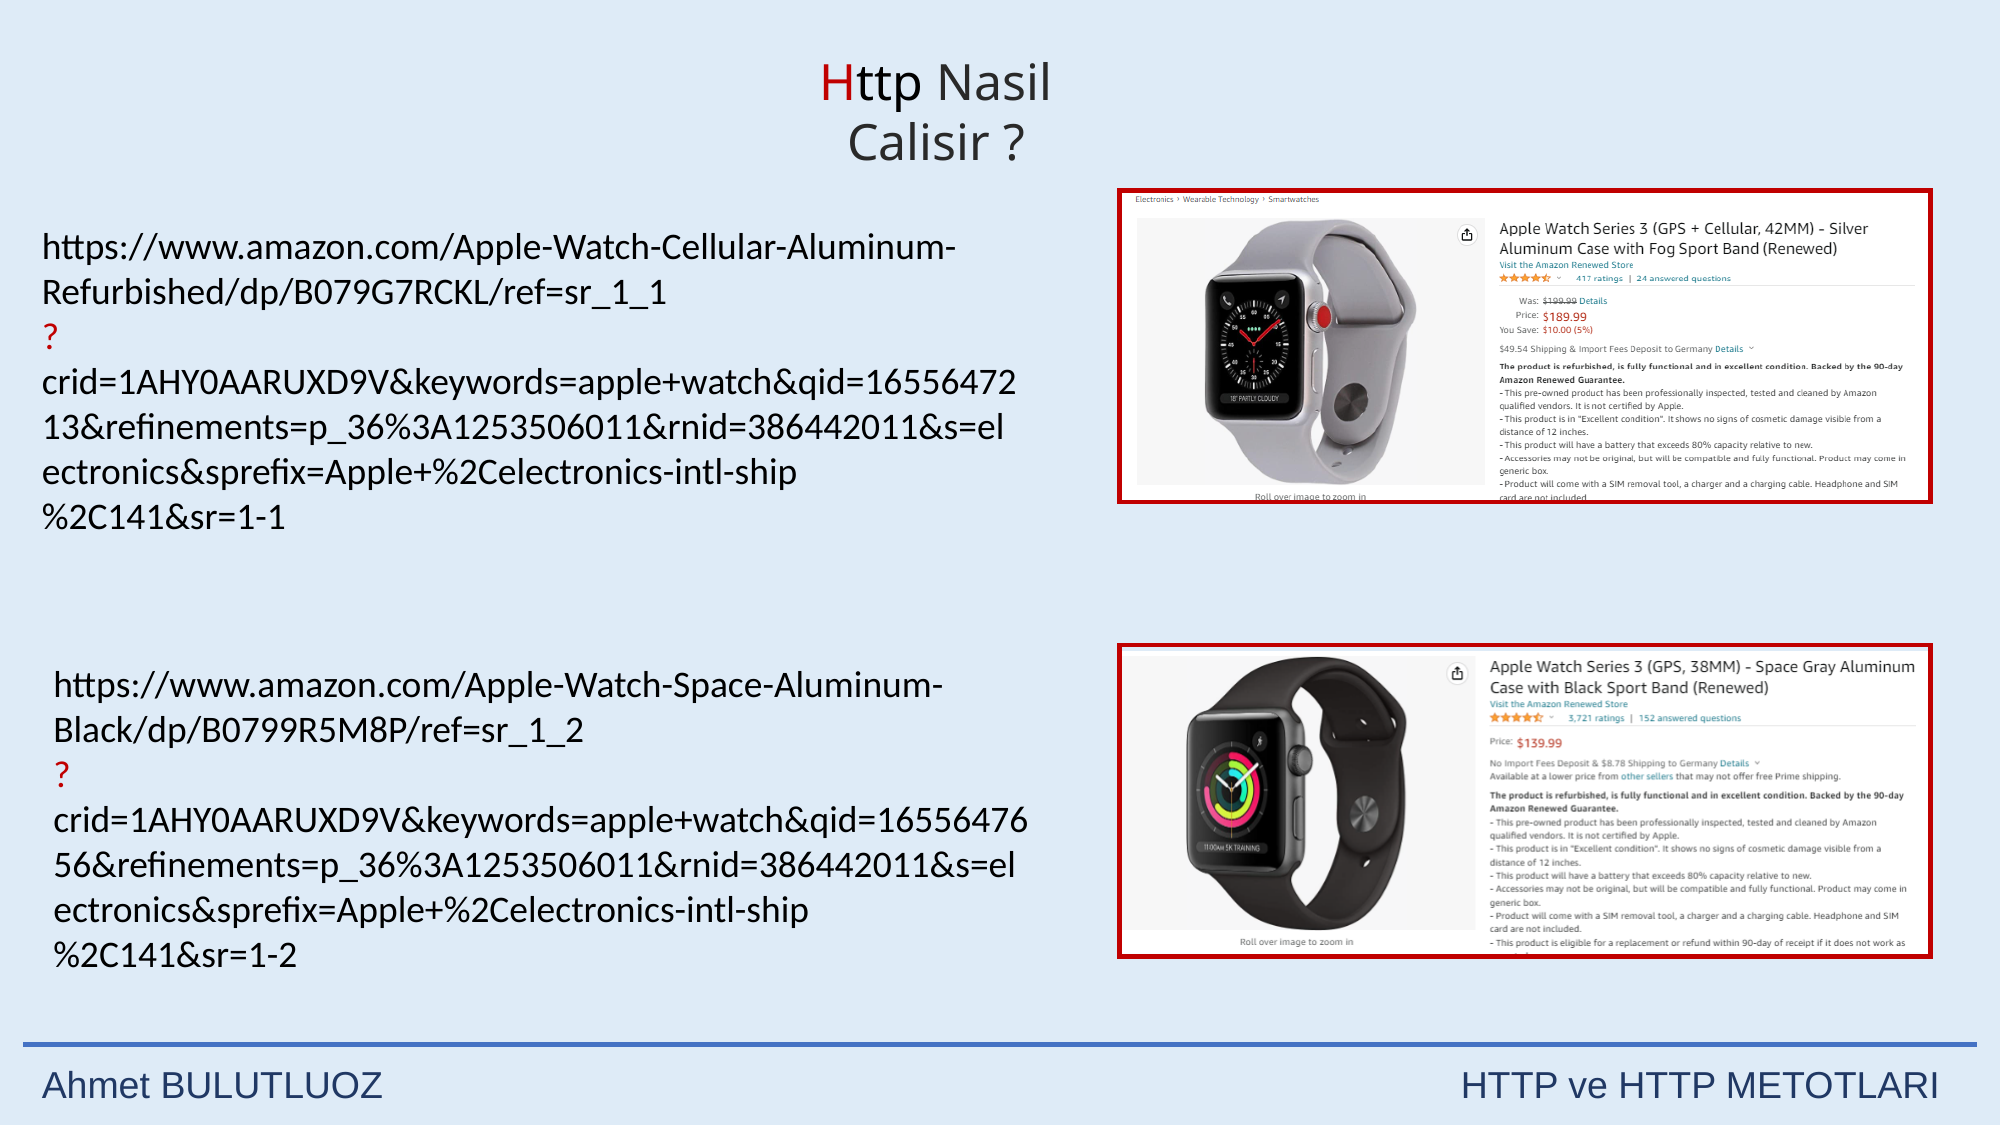

Http Nasil Calisir ?
https://www.amazon.com/Apple-Watch-Cellular-Aluminum-Refurbished/dp/B079G7RCKL/ref=sr_1_1
?crid=1AHY0AARUXD9V&keywords=apple+watch&qid=1655647213&refinements=p_36%3A1253506011&rnid=386442011&s=electronics&sprefix=Apple+%2Celectronics-intl-ship%2C141&sr=1-1
https://www.amazon.com/Apple-Watch-Space-Aluminum-Black/dp/B0799R5M8P/ref=sr_1_2
?crid=1AHY0AARUXD9V&keywords=apple+watch&qid=1655647656&refinements=p_36%3A1253506011&rnid=386442011&s=electronics&sprefix=Apple+%2Celectronics-intl-ship%2C141&sr=1-2
Ahmet BULUTLUOZ HTTP ve HTTP METOTLARI